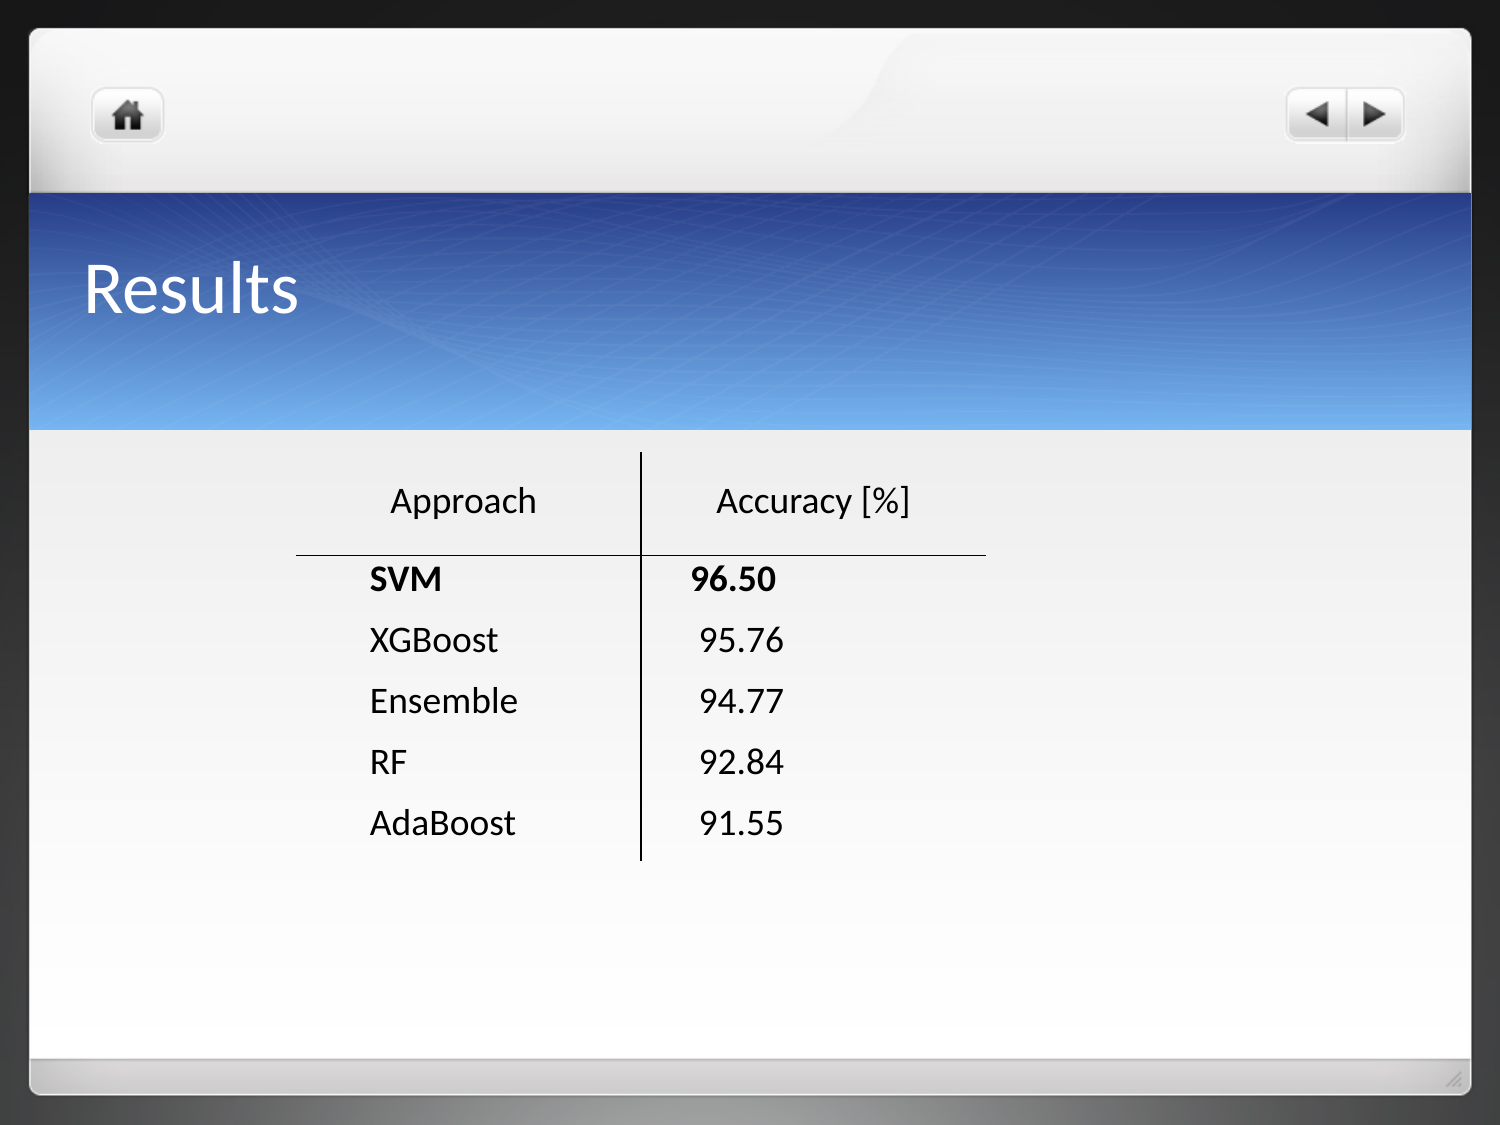

# Results
| Approach | Accuracy [%] |
| --- | --- |
| SVM | 96.50 |
| XGBoost | 95.76 |
| Ensemble | 94.77 |
| RF | 92.84 |
| AdaBoost | 91.55 |